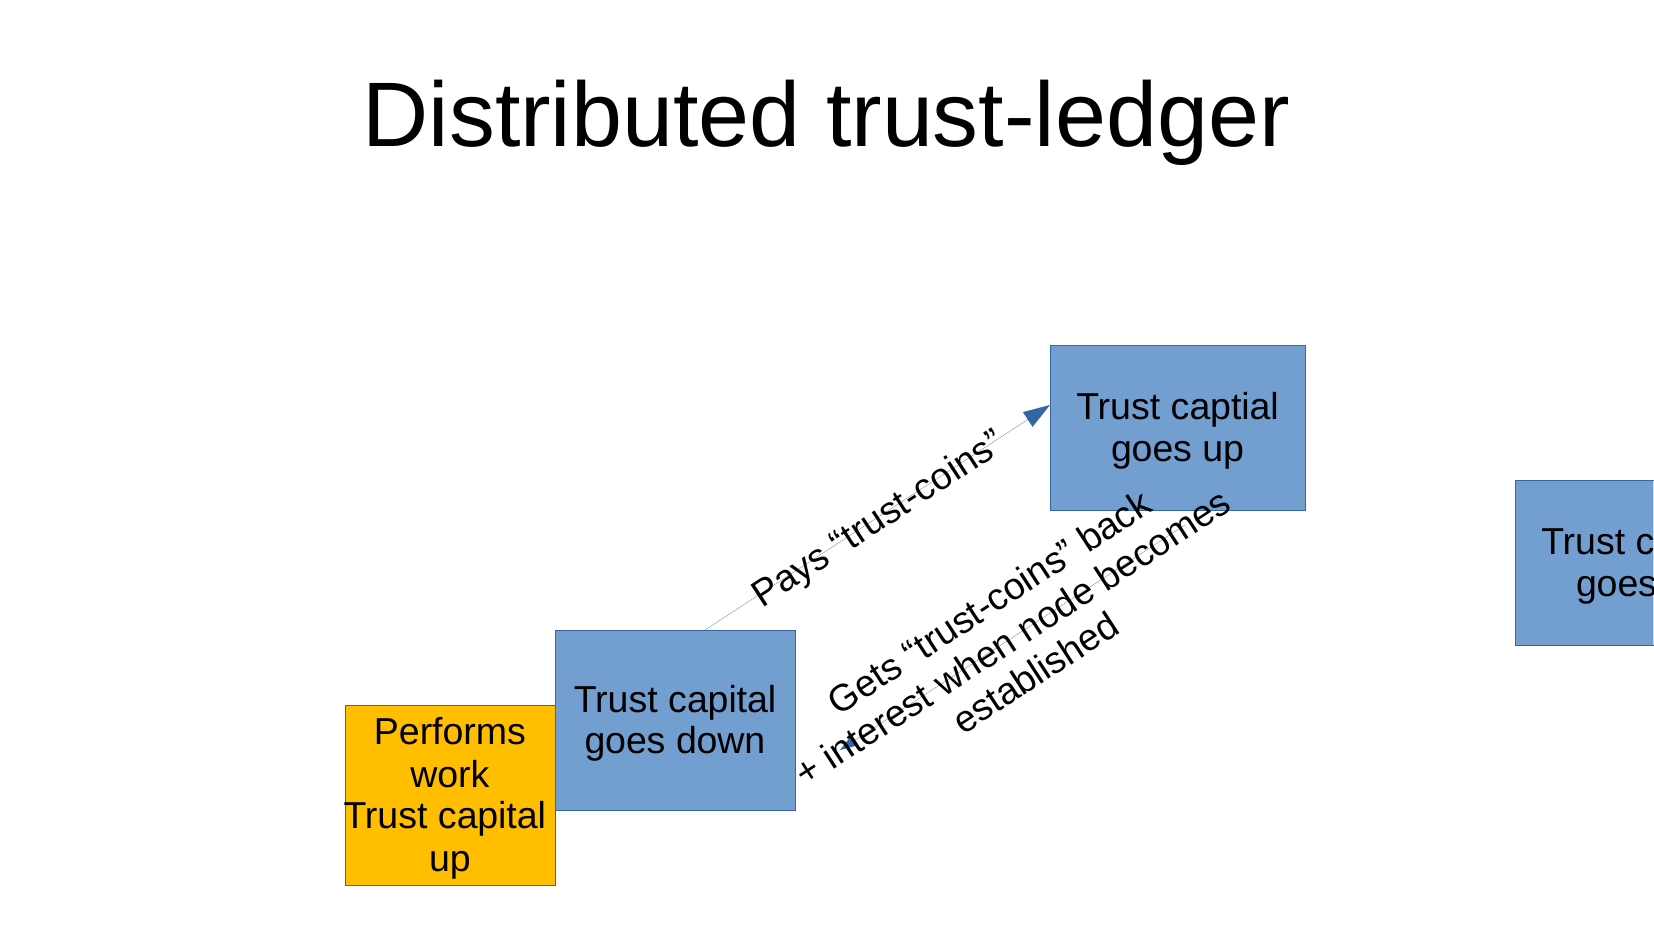

# Distributed trust-ledger
Trust captial
goes up
Pays “trust-coins”
Trust captial
goes up
Gets “trust-coins” back
+ interest when node becomes
established
Trust capital
goes down
Performs
work
Trust capital
up